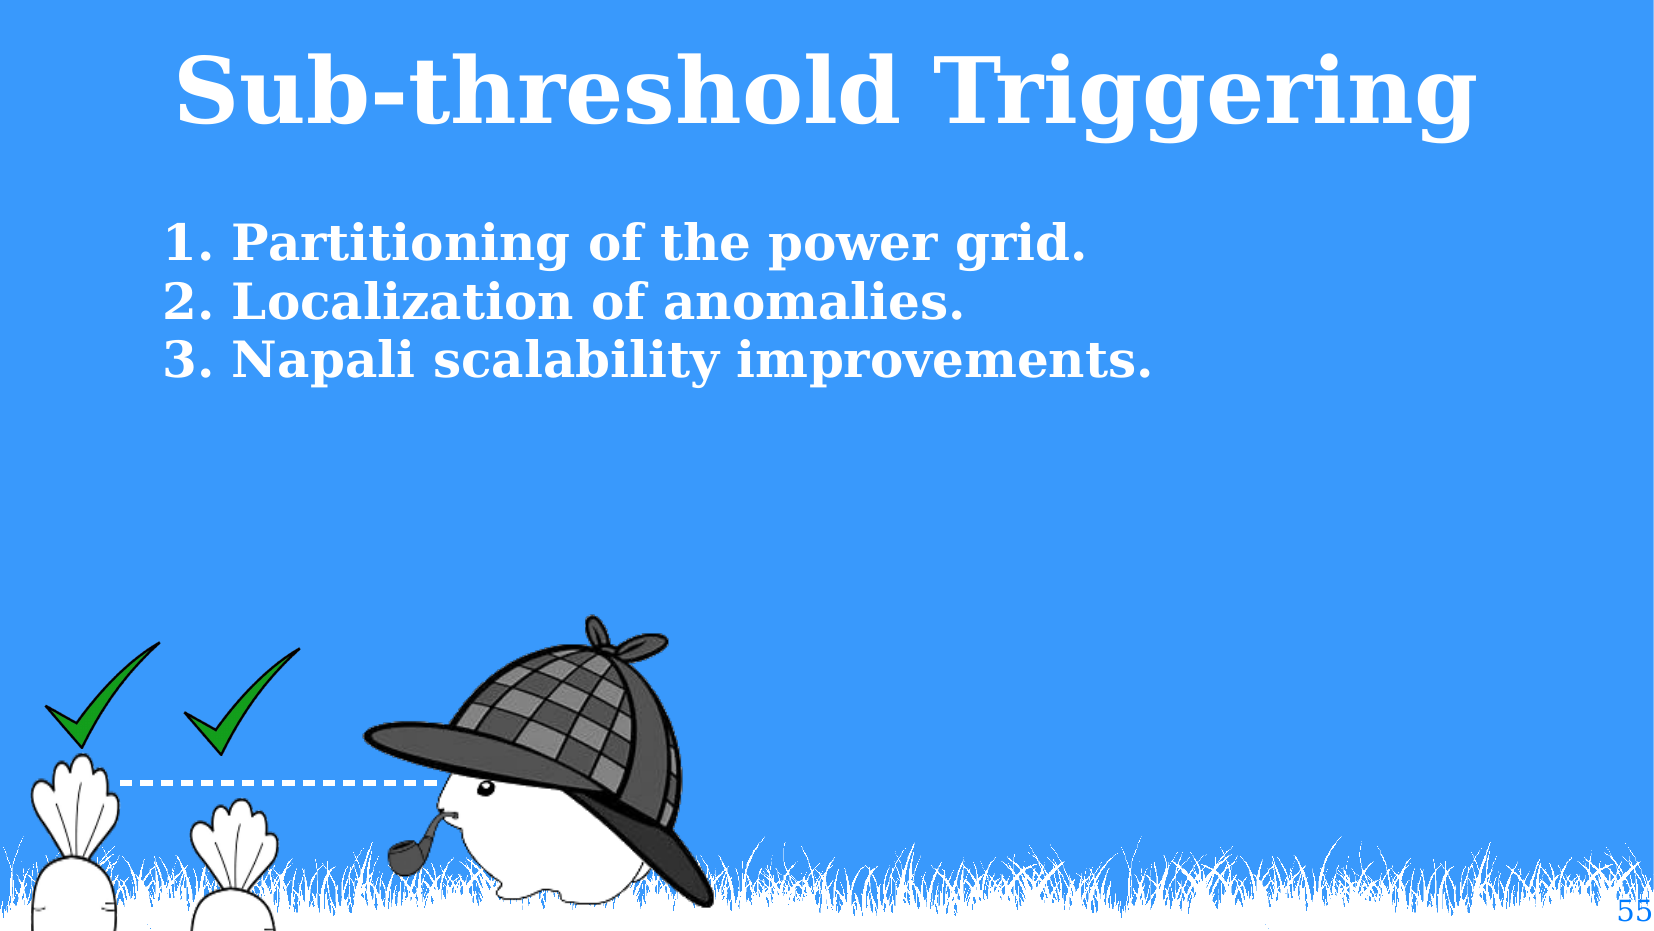

# Sub-threshold Triggering
1. Partitioning of the power grid.
2. Localization of anomalies.
3. Napali scalability improvements.
55